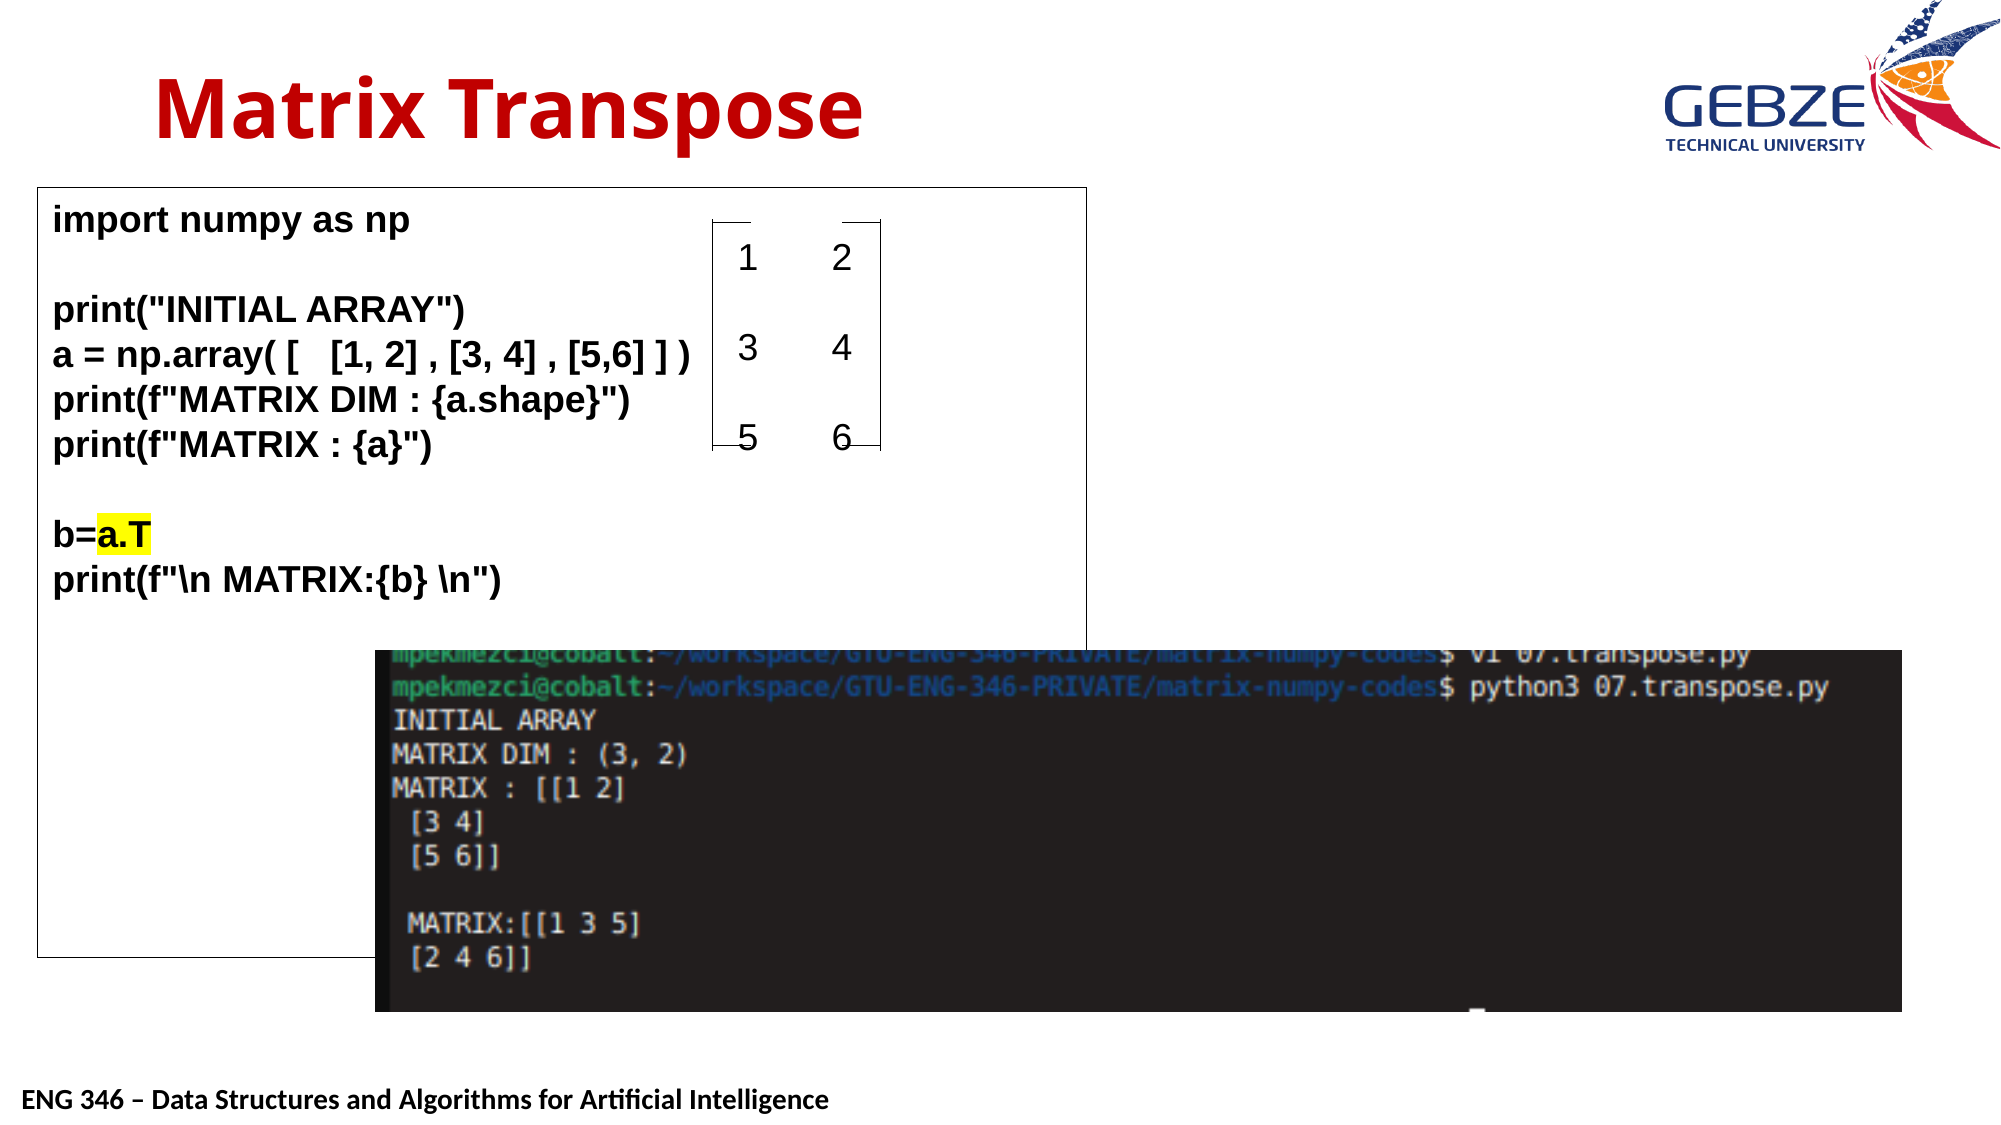

# Matrix Transpose
import numpy as np
print("INITIAL ARRAY")
a = np.array( [ [1, 2] , [3, 4] , [5,6] ] )
print(f"MATRIX DIM : {a.shape}")
print(f"MATRIX : {a}")
b=a.T
print(f"\n MATRIX:{b} \n")
 1 2
 3 4
 5 6